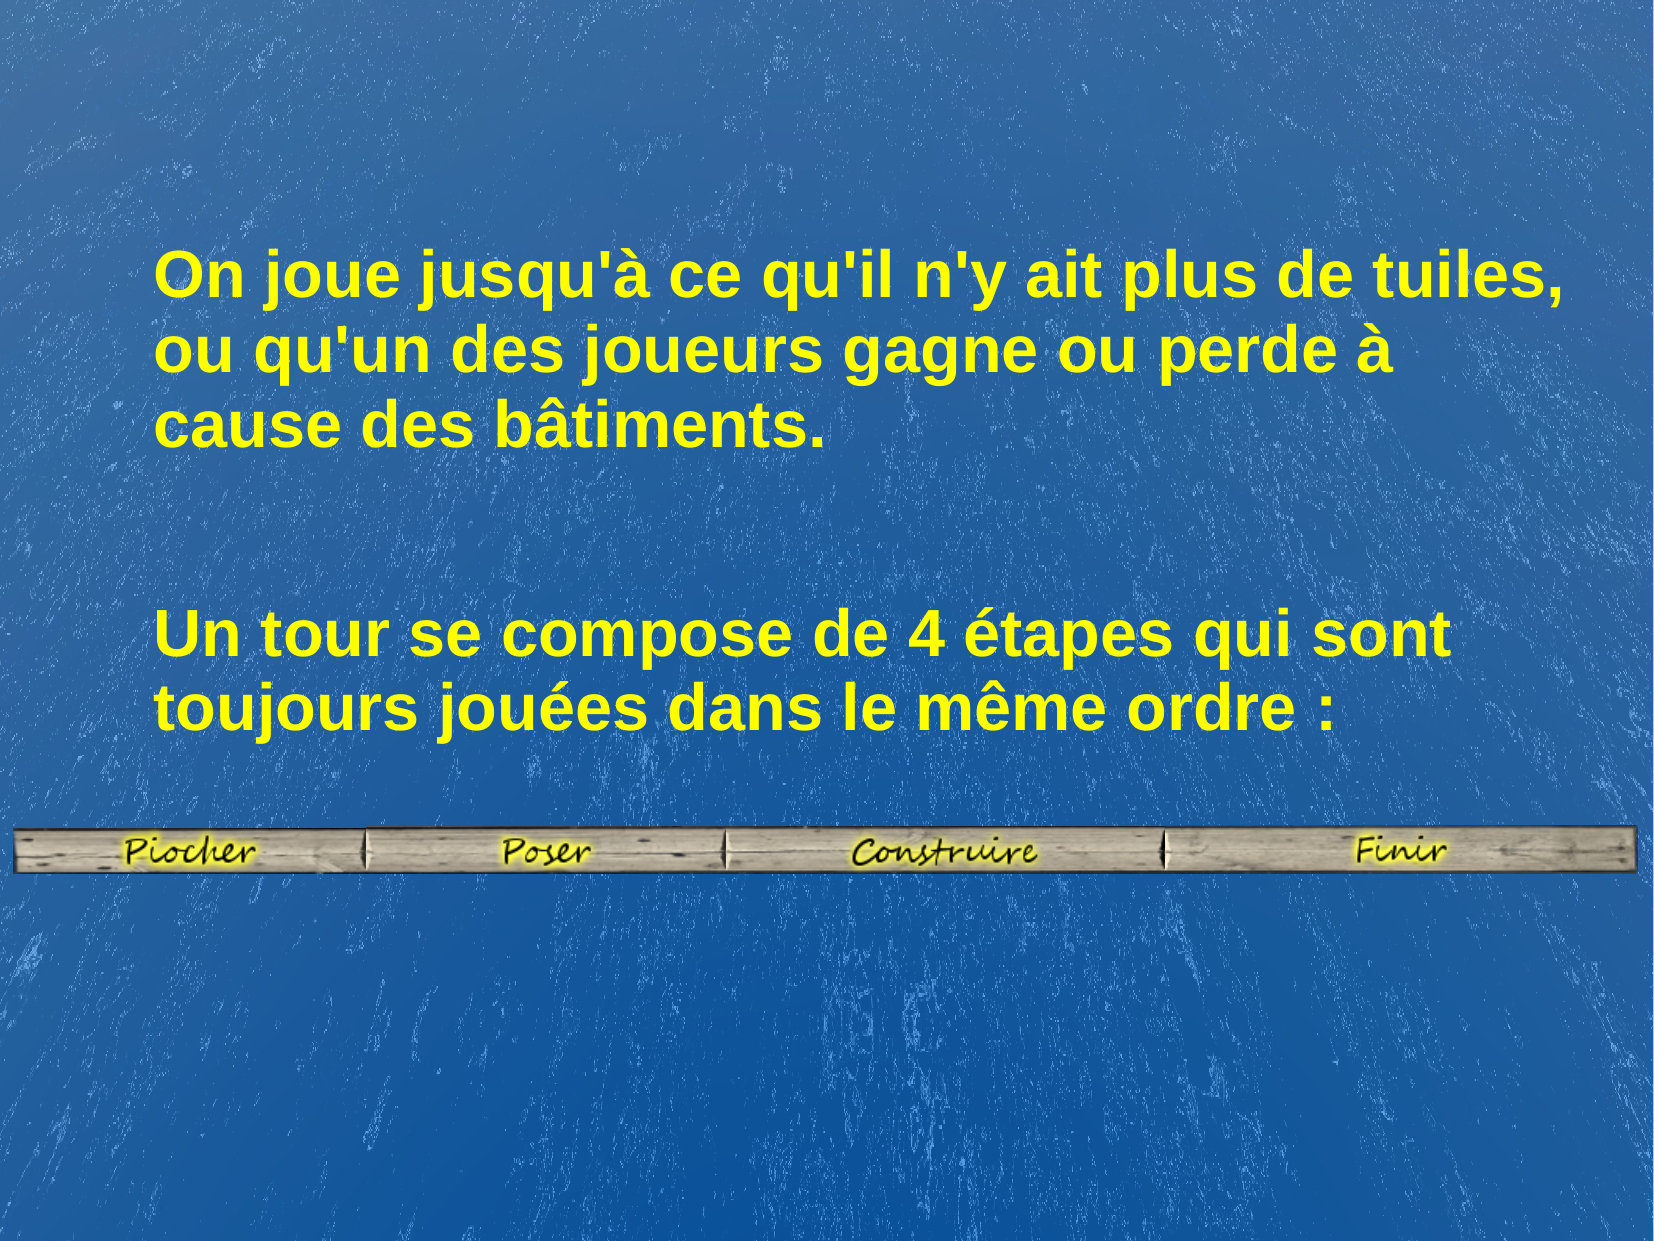

# On joue jusqu'à ce qu'il n'y ait plus de tuiles, ou qu'un des joueurs gagne ou perde à cause des bâtiments.
Un tour se compose de 4 étapes qui sont toujours jouées dans le même ordre :